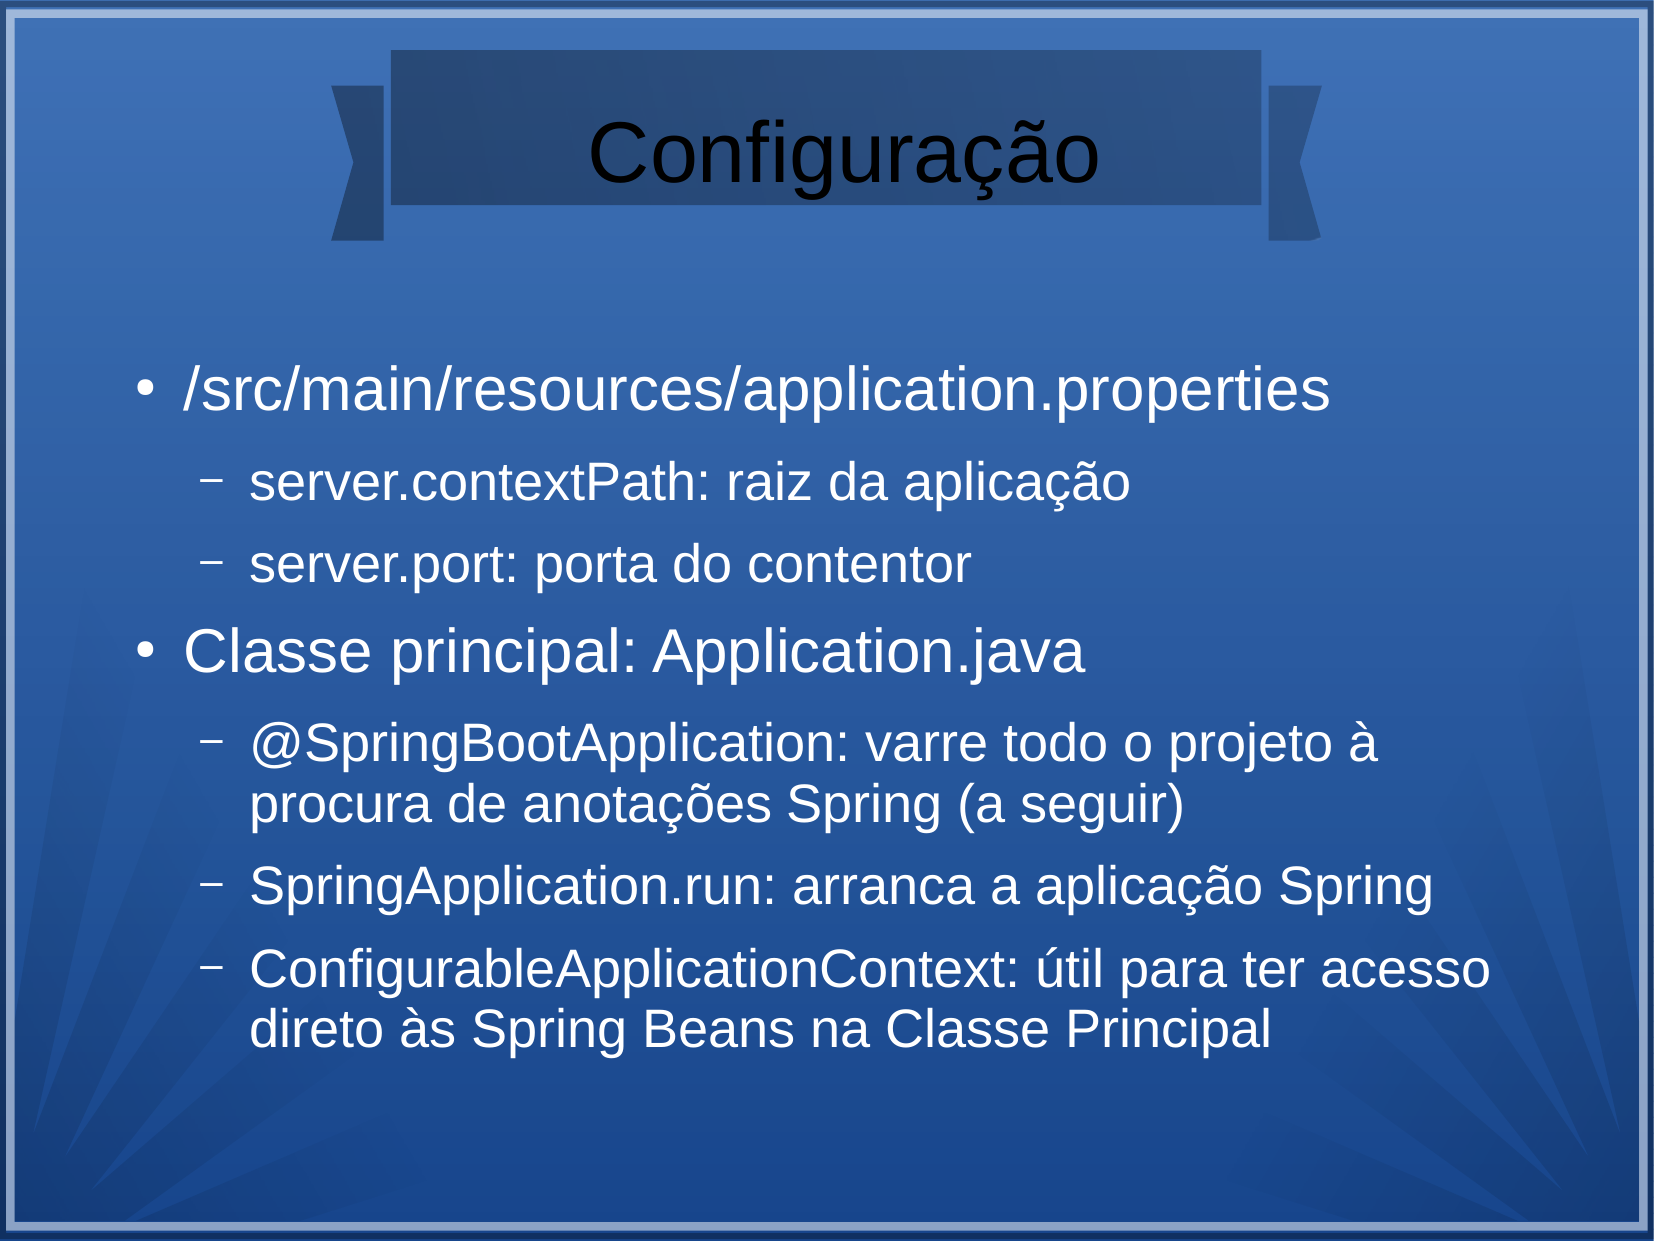

# Configuração
/src/main/resources/application.properties
server.contextPath: raiz da aplicação
server.port: porta do contentor
Classe principal: Application.java
@SpringBootApplication: varre todo o projeto à procura de anotações Spring (a seguir)
SpringApplication.run: arranca a aplicação Spring
ConfigurableApplicationContext: útil para ter acesso direto às Spring Beans na Classe Principal